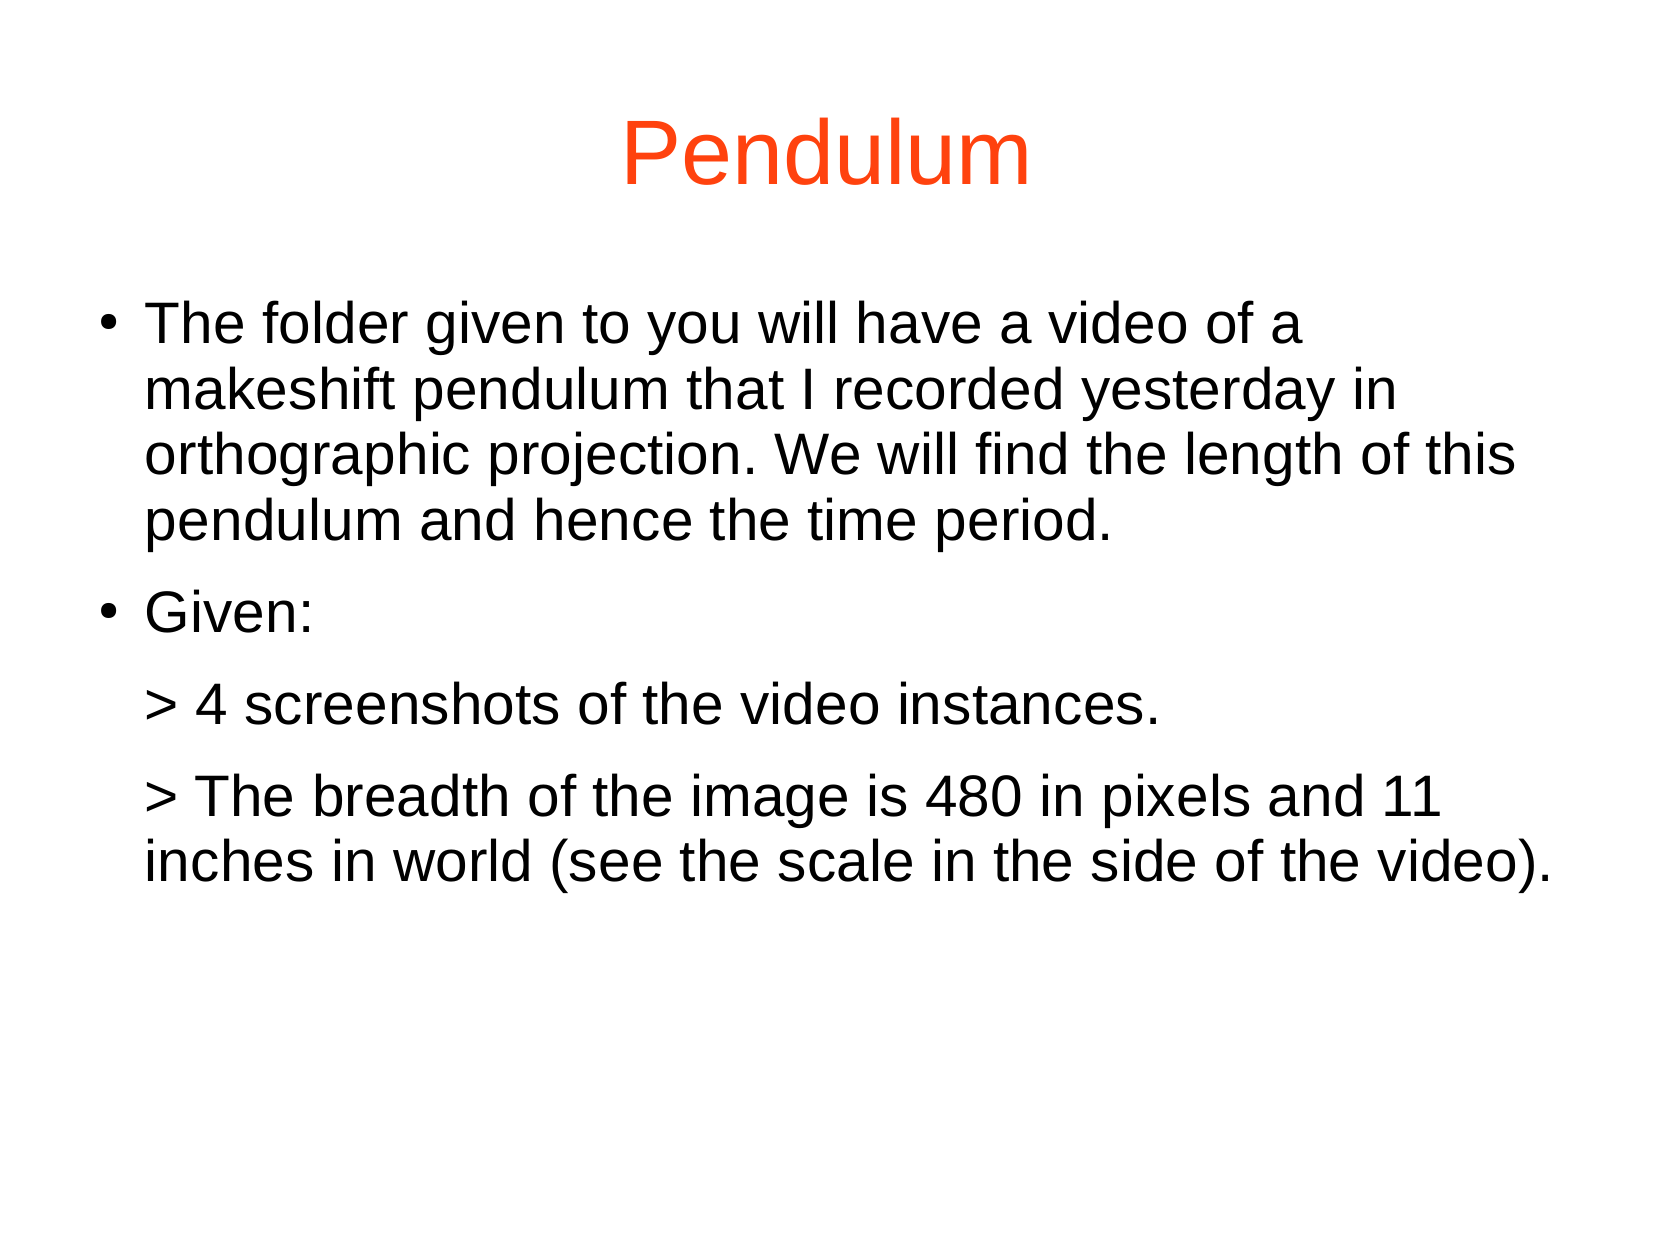

# Pendulum
The folder given to you will have a video of a makeshift pendulum that I recorded yesterday in orthographic projection. We will find the length of this pendulum and hence the time period.
Given:
> 4 screenshots of the video instances.
> The breadth of the image is 480 in pixels and 11 inches in world (see the scale in the side of the video).